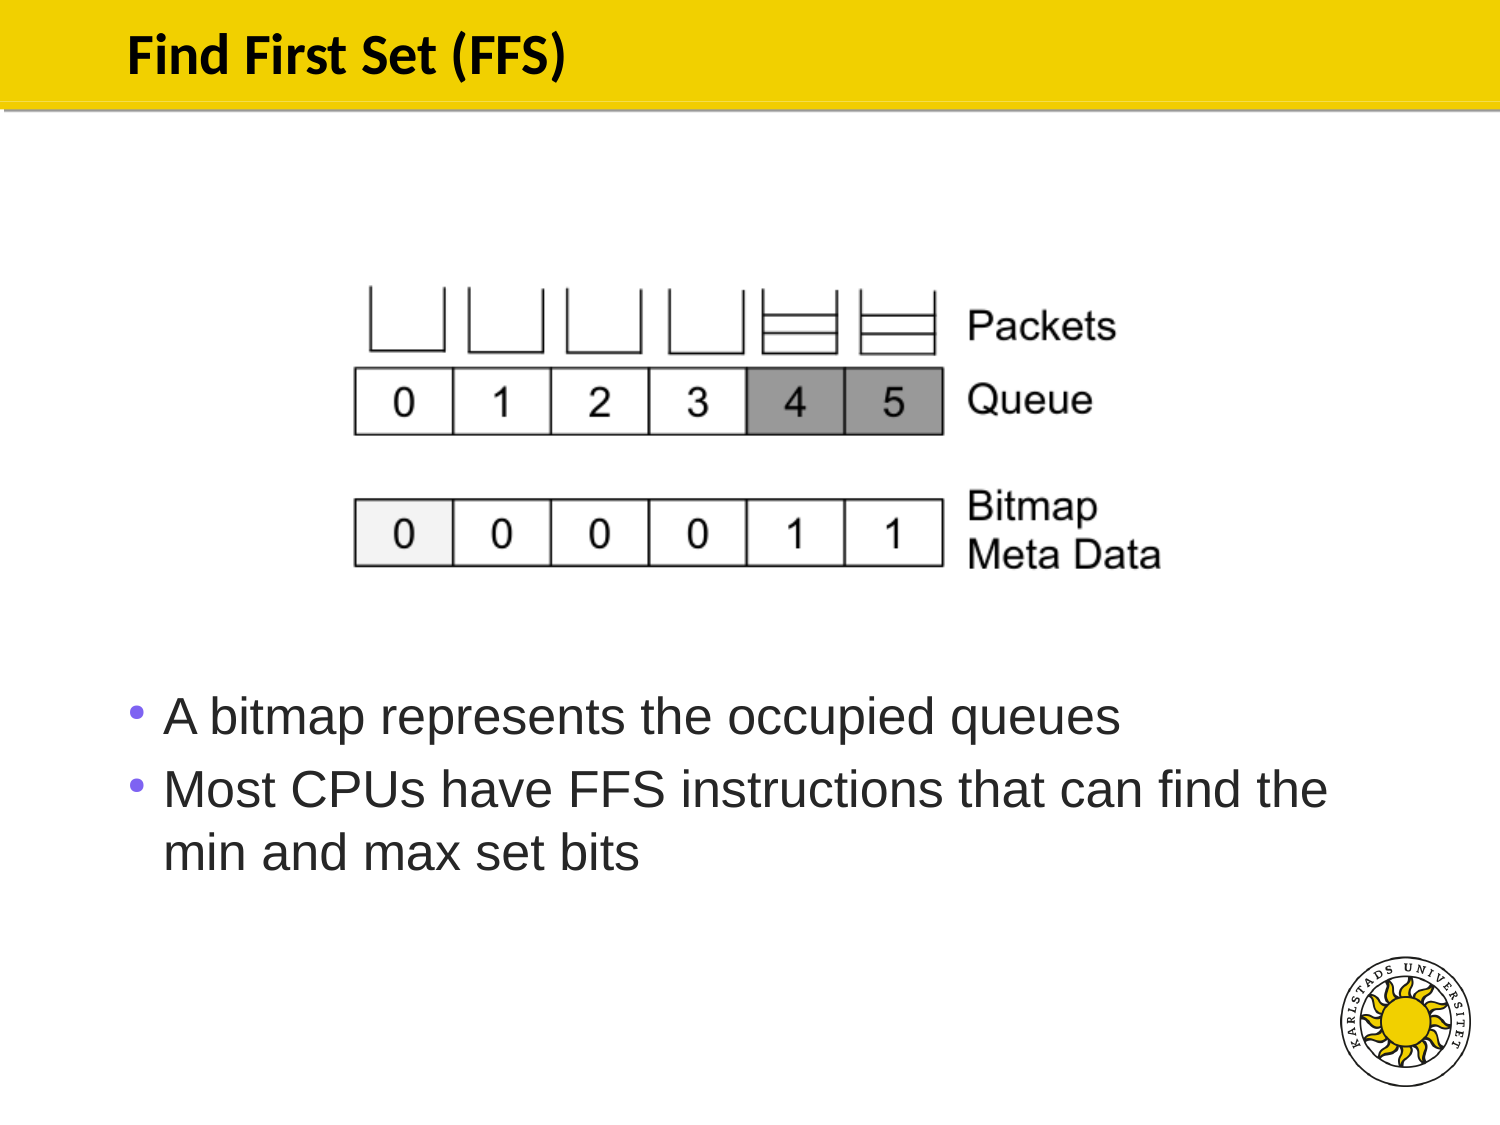

# Find First Set (FFS)
A bitmap represents the occupied queues
Most CPUs have FFS instructions that can find the min and max set bits